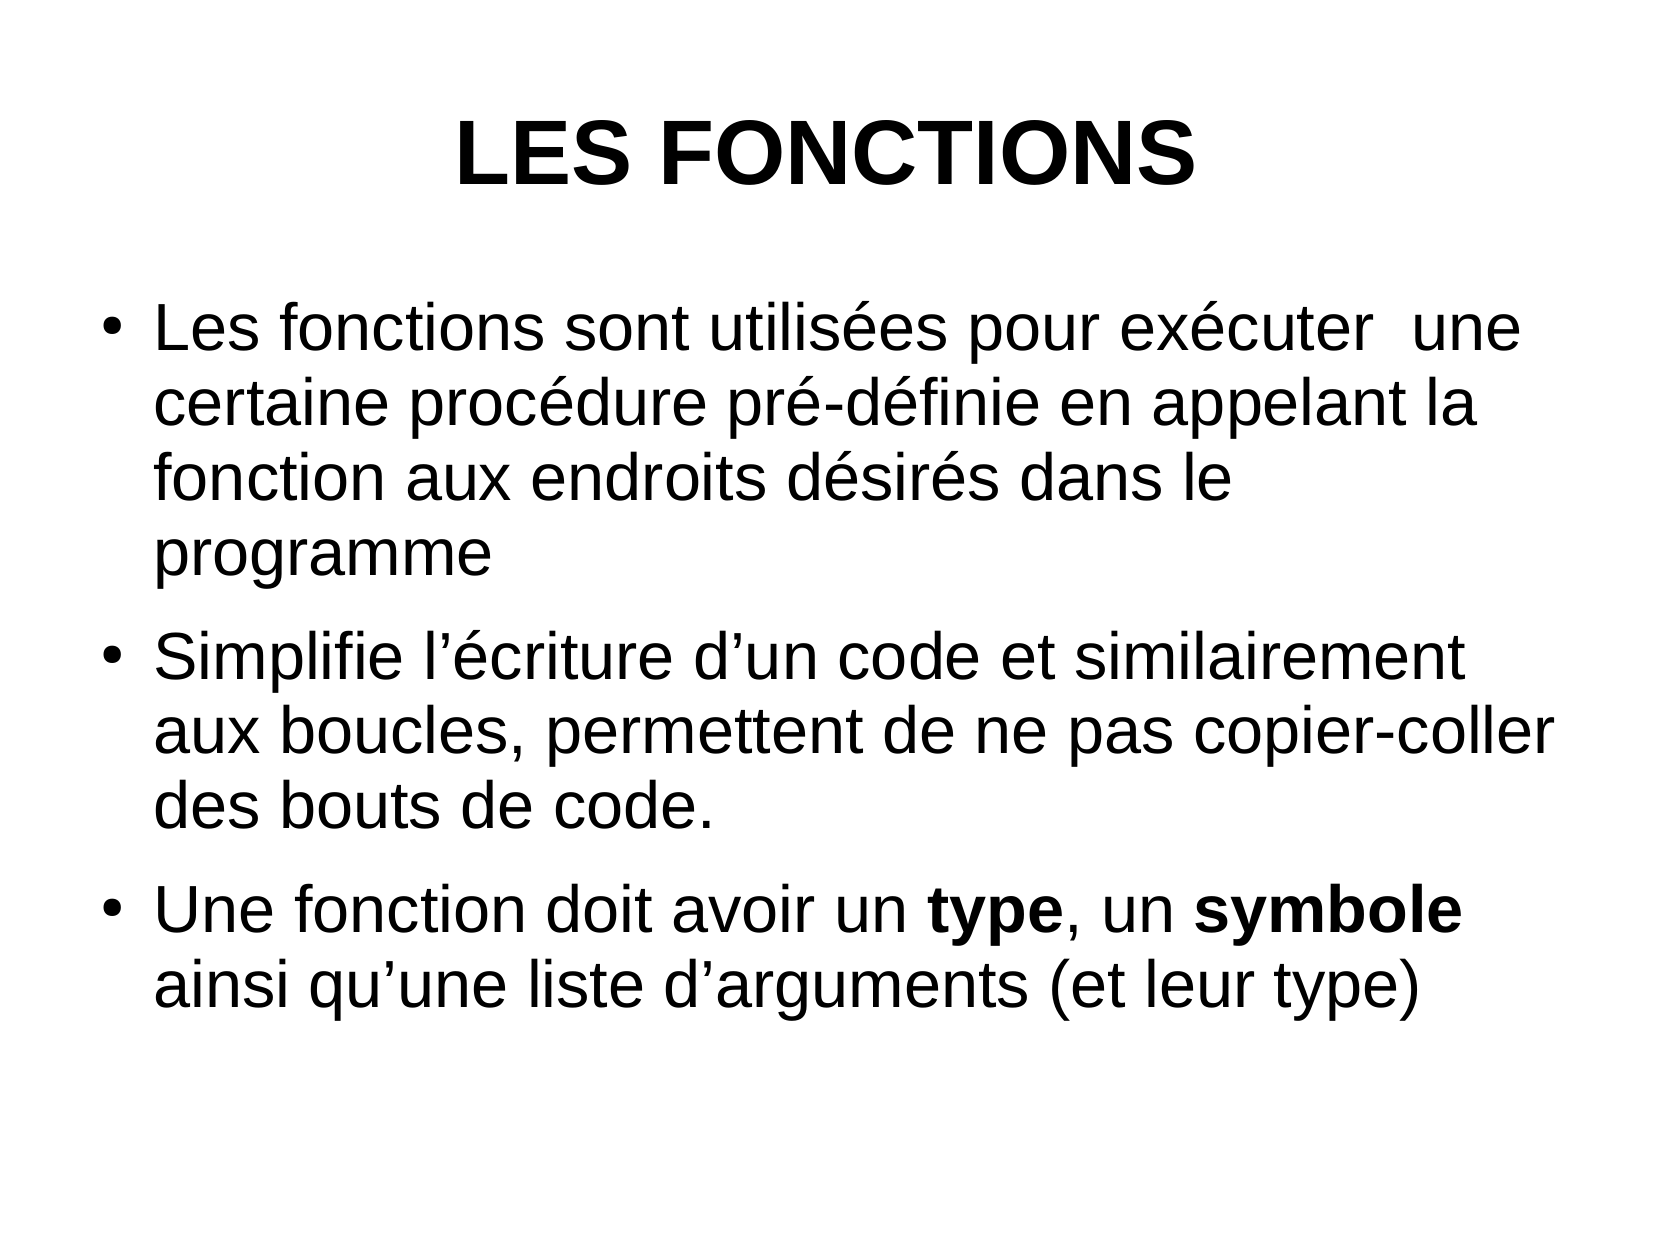

# LES FONCTIONS
Les fonctions sont utilisées pour exécuter une certaine procédure pré-définie en appelant la fonction aux endroits désirés dans le programme
Simplifie l’écriture d’un code et similairement aux boucles, permettent de ne pas copier-coller des bouts de code.
Une fonction doit avoir un type, un symbole ainsi qu’une liste d’arguments (et leur type)